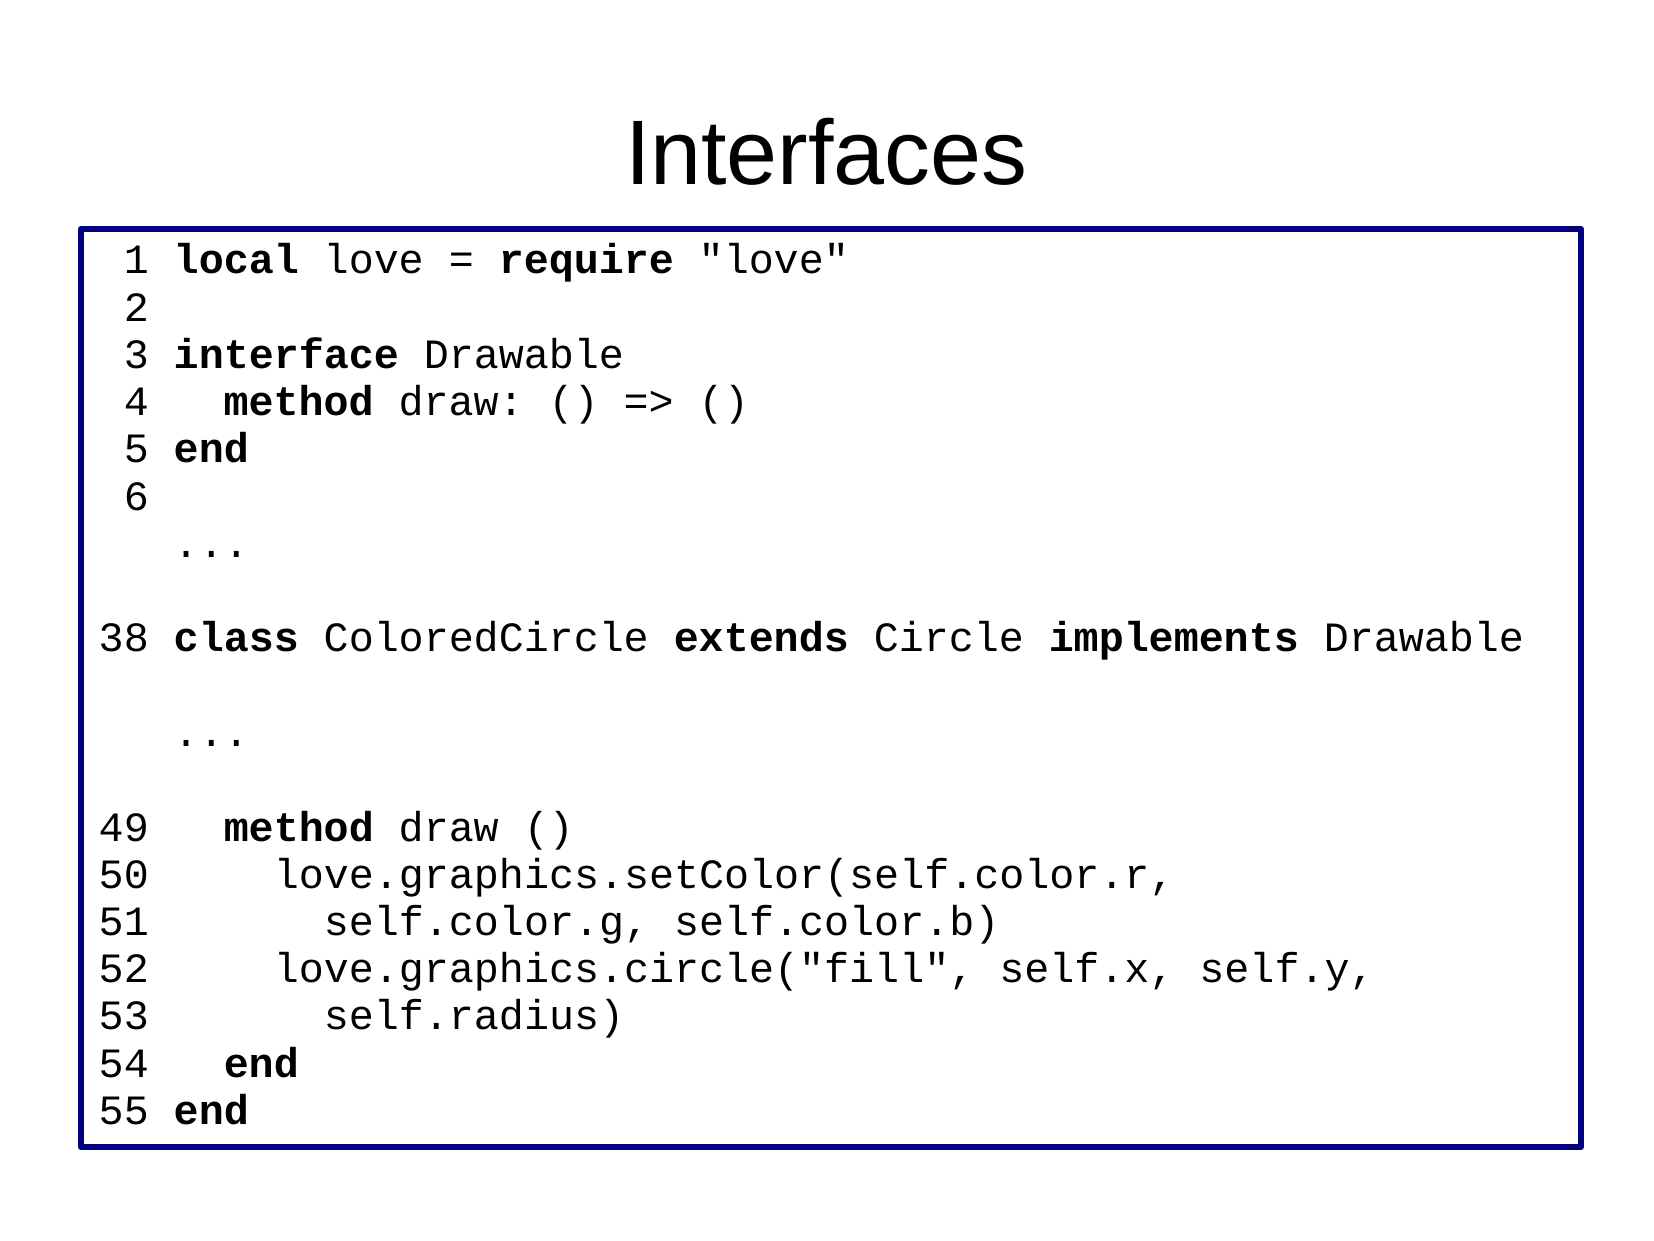

# Interfaces
 1 local love = require "love"
 2
 3 interface Drawable
 4 method draw: () => ()
 5 end
 6
 ...
38 class ColoredCircle extends Circle implements Drawable
 ...
49 method draw ()
50 love.graphics.setColor(self.color.r,
51 self.color.g, self.color.b)
52 love.graphics.circle("fill", self.x, self.y,
53 self.radius)
54 end
55 end